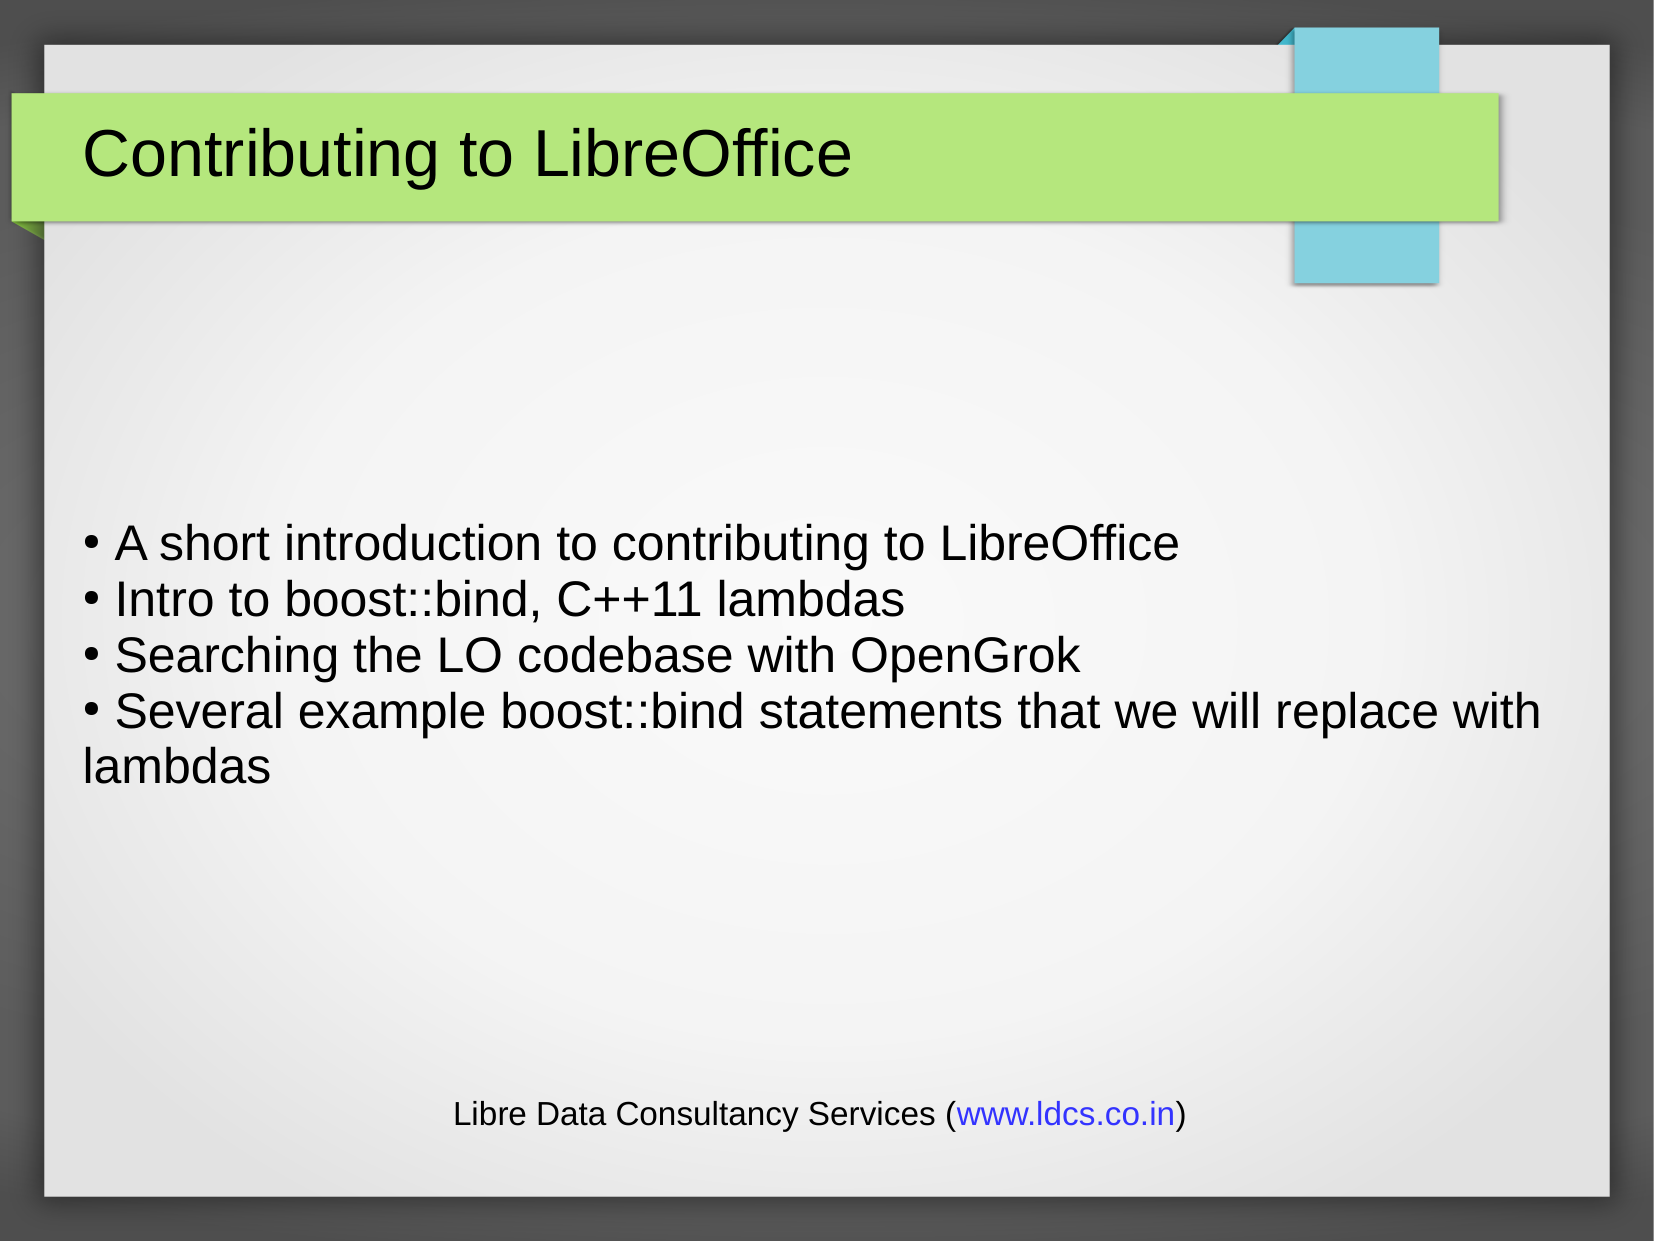

# Contributing to LibreOffice
 A short introduction to contributing to LibreOffice
 Intro to boost::bind, C++11 lambdas
 Searching the LO codebase with OpenGrok
 Several example boost::bind statements that we will replace with lambdas
Libre Data Consultancy Services (www.ldcs.co.in)